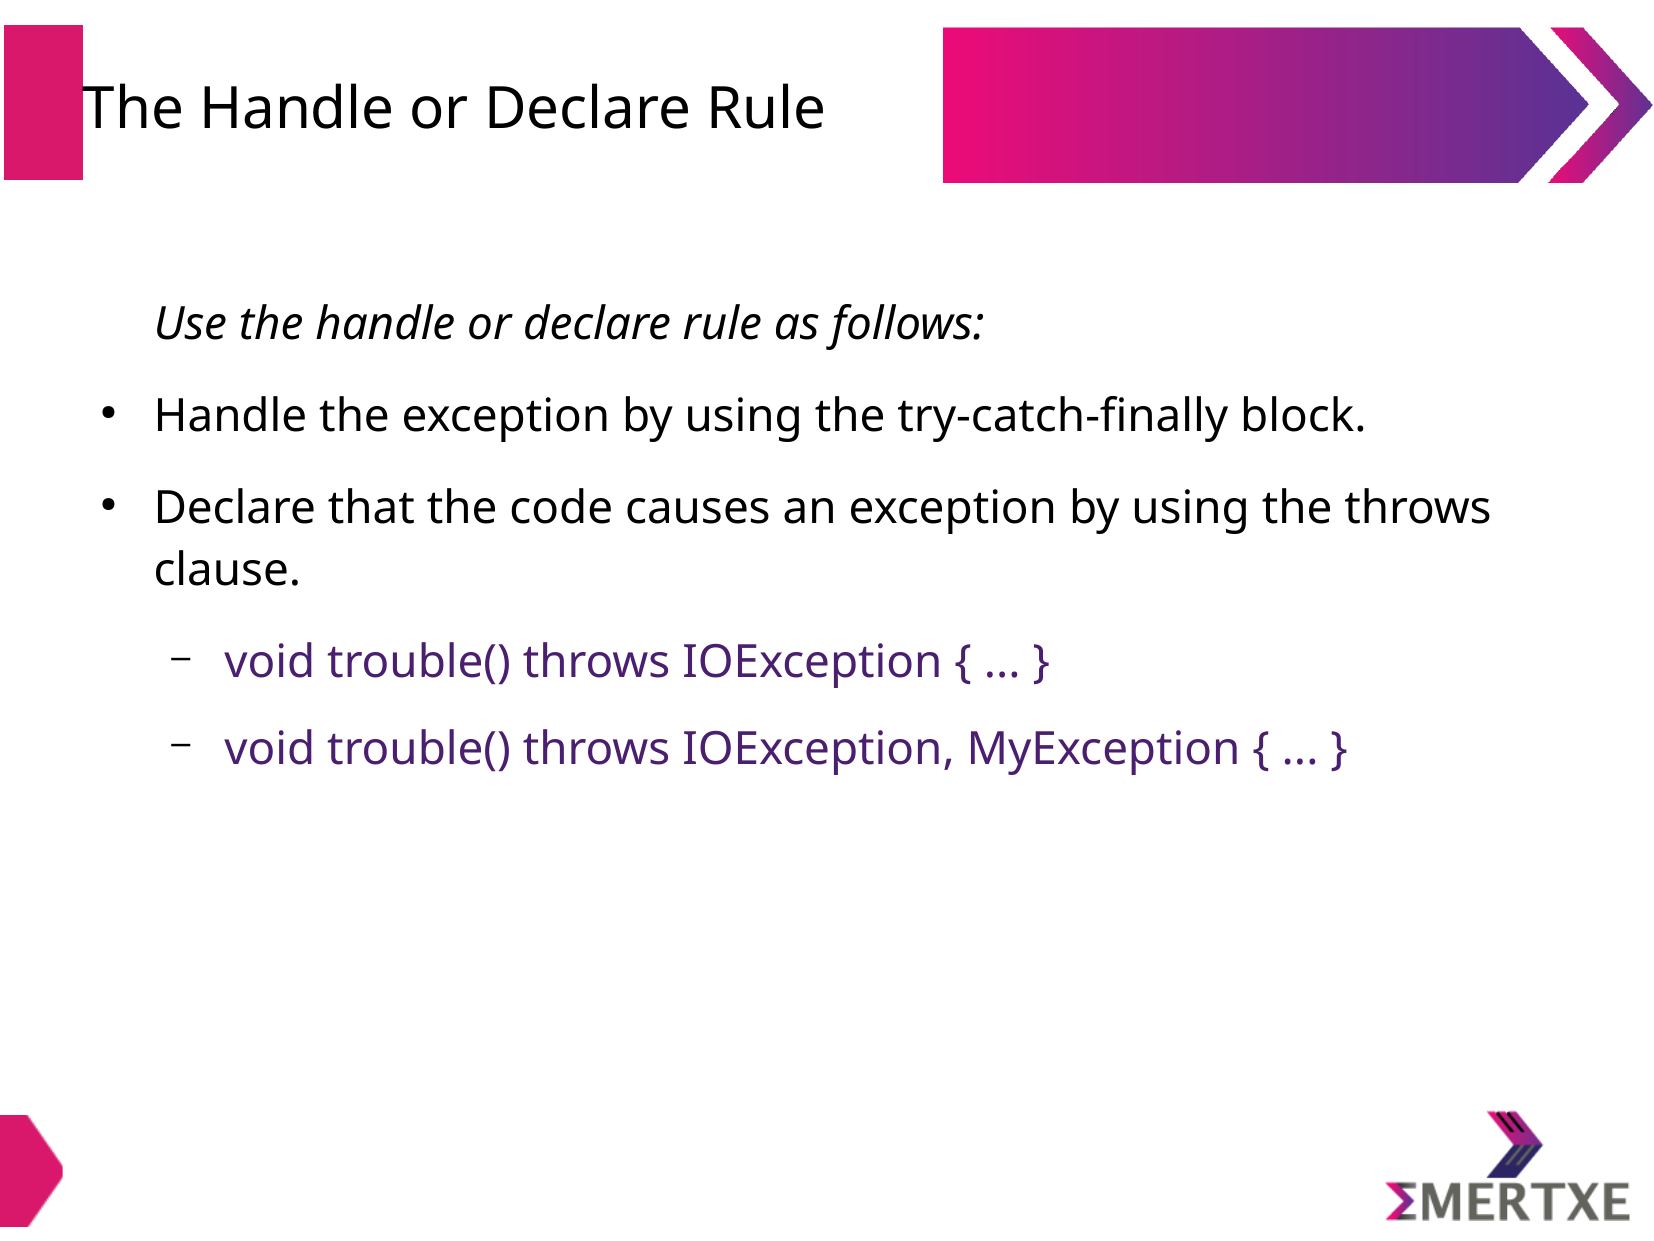

# The Handle or Declare Rule
Use the handle or declare rule as follows:
Handle the exception by using the try-catch-finally block.
Declare that the code causes an exception by using the throws clause.
void trouble() throws IOException { ... }
void trouble() throws IOException, MyException { ... }